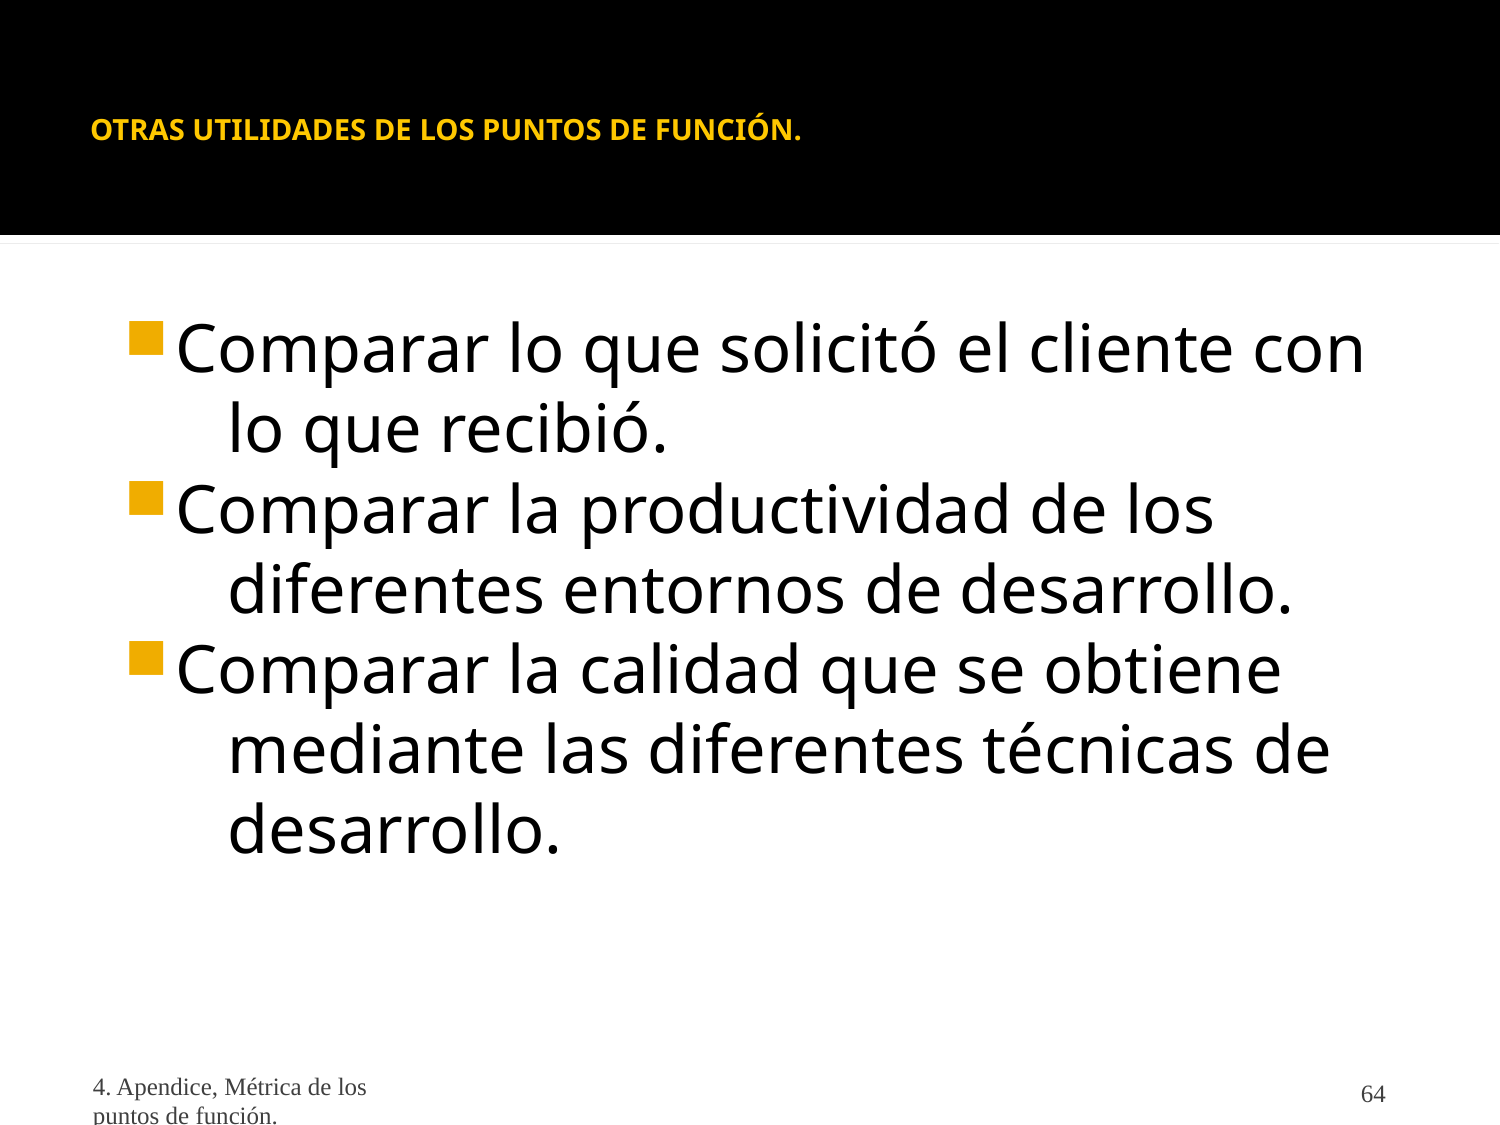

# OTRAS UTILIDADES DE LOS PUNTOS DE FUNCIÓN.
Comparar lo que solicitó el cliente con lo que recibió.
Comparar la productividad de los diferentes entornos de desarrollo.
Comparar la calidad que se obtiene mediante las diferentes técnicas de desarrollo.
4. Apendice, Métrica de los puntos de función.